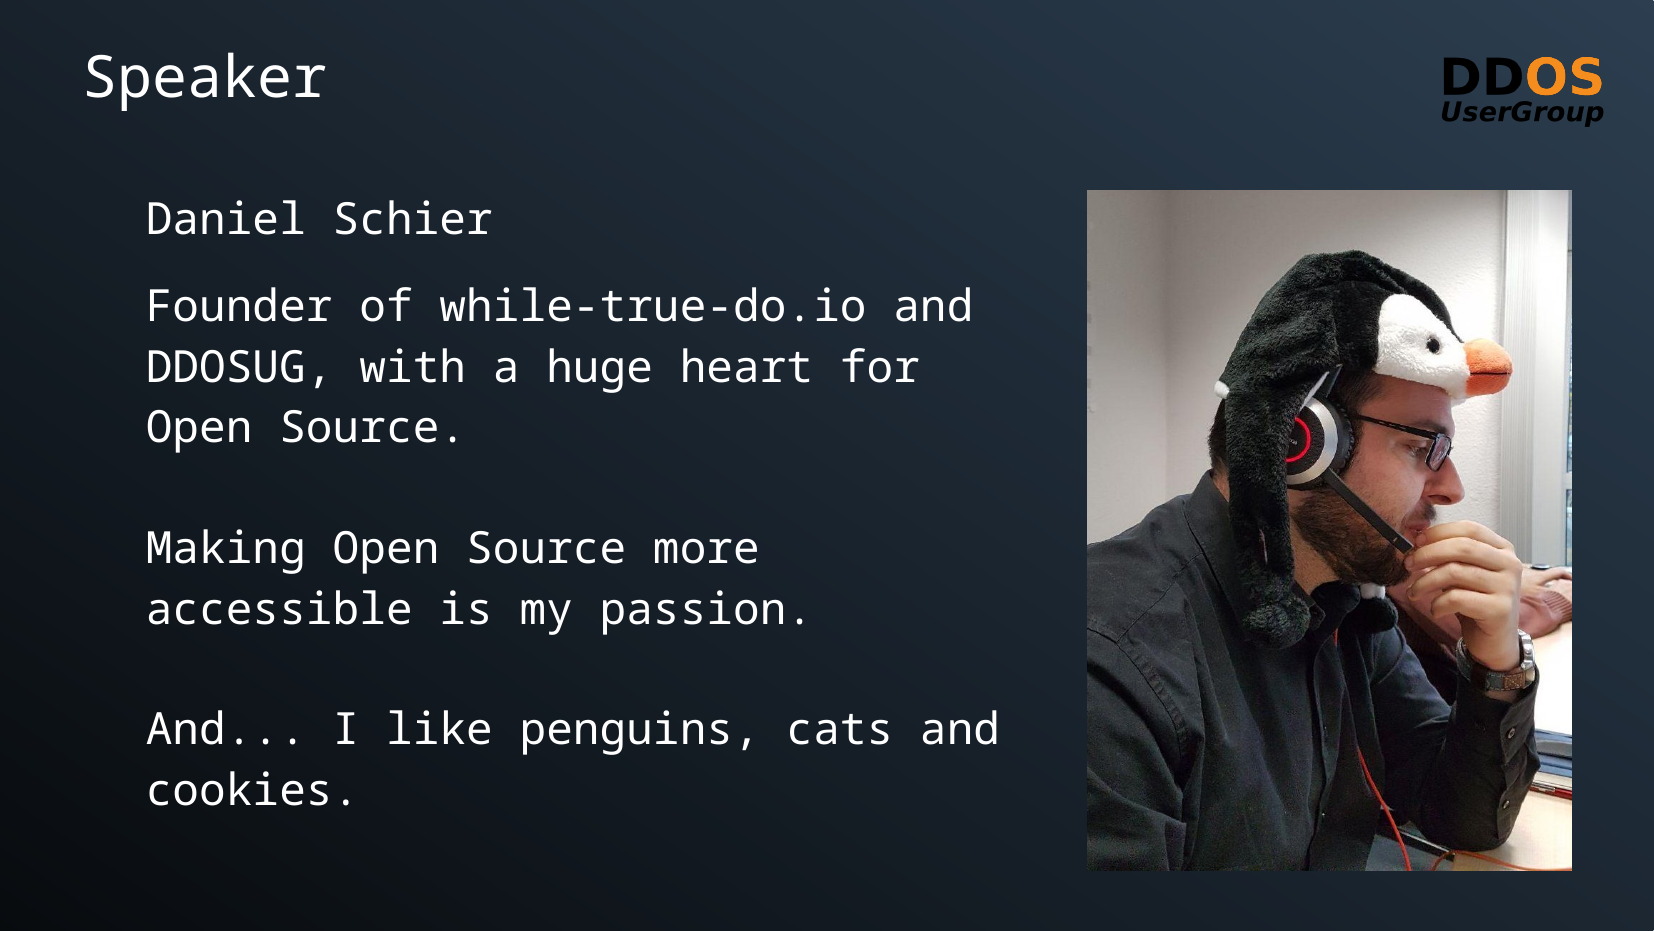

# Speaker
Daniel Schier
Founder of while-true-do.io and DDOSUG, with a huge heart for Open Source.
Making Open Source more accessible is my passion.
And... I like penguins, cats and cookies.